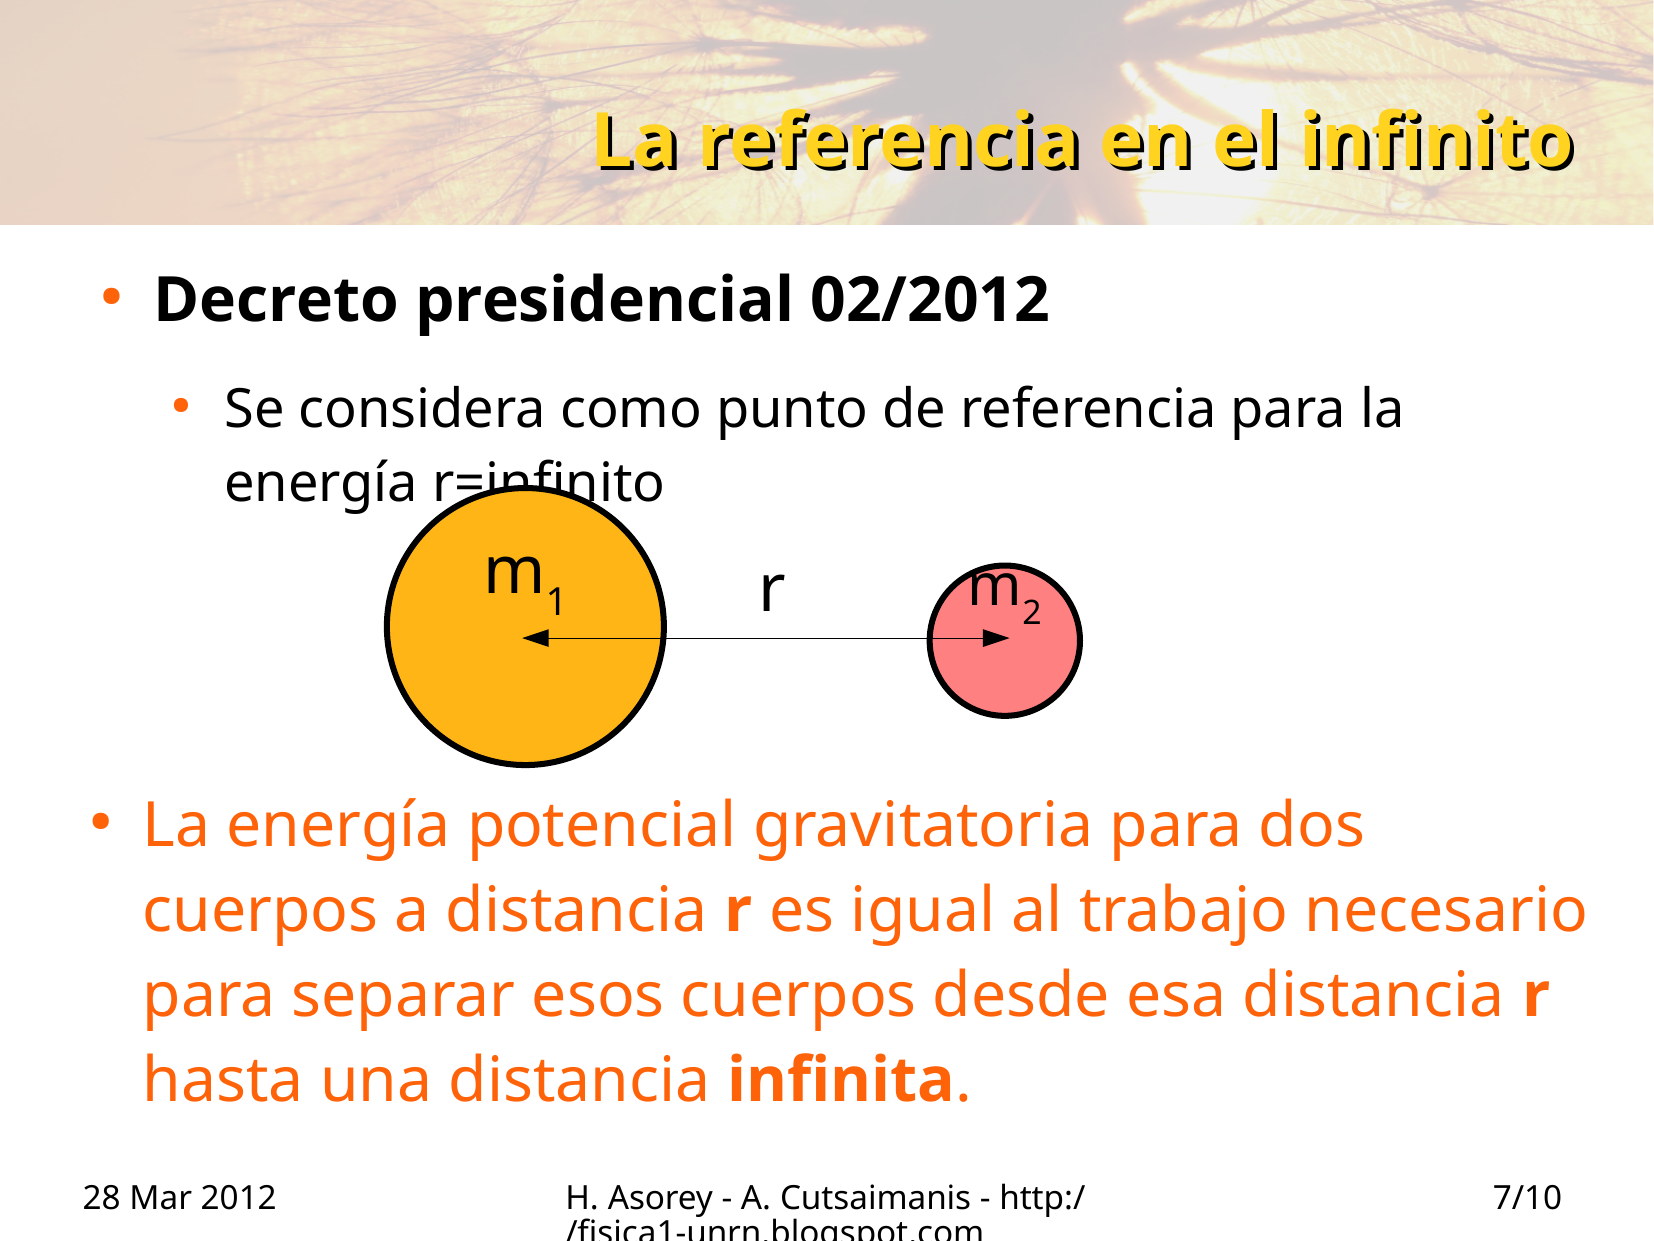

# La referencia en el infinito
Decreto presidencial 02/2012
Se considera como punto de referencia para la energía r=infinito
m1
r
m2
La energía potencial gravitatoria para dos cuerpos a distancia r es igual al trabajo necesario para separar esos cuerpos desde esa distancia r hasta una distancia infinita.
28 Mar 2012
H. Asorey - A. Cutsaimanis - http://fisica1-unrn.blogspot.com
7